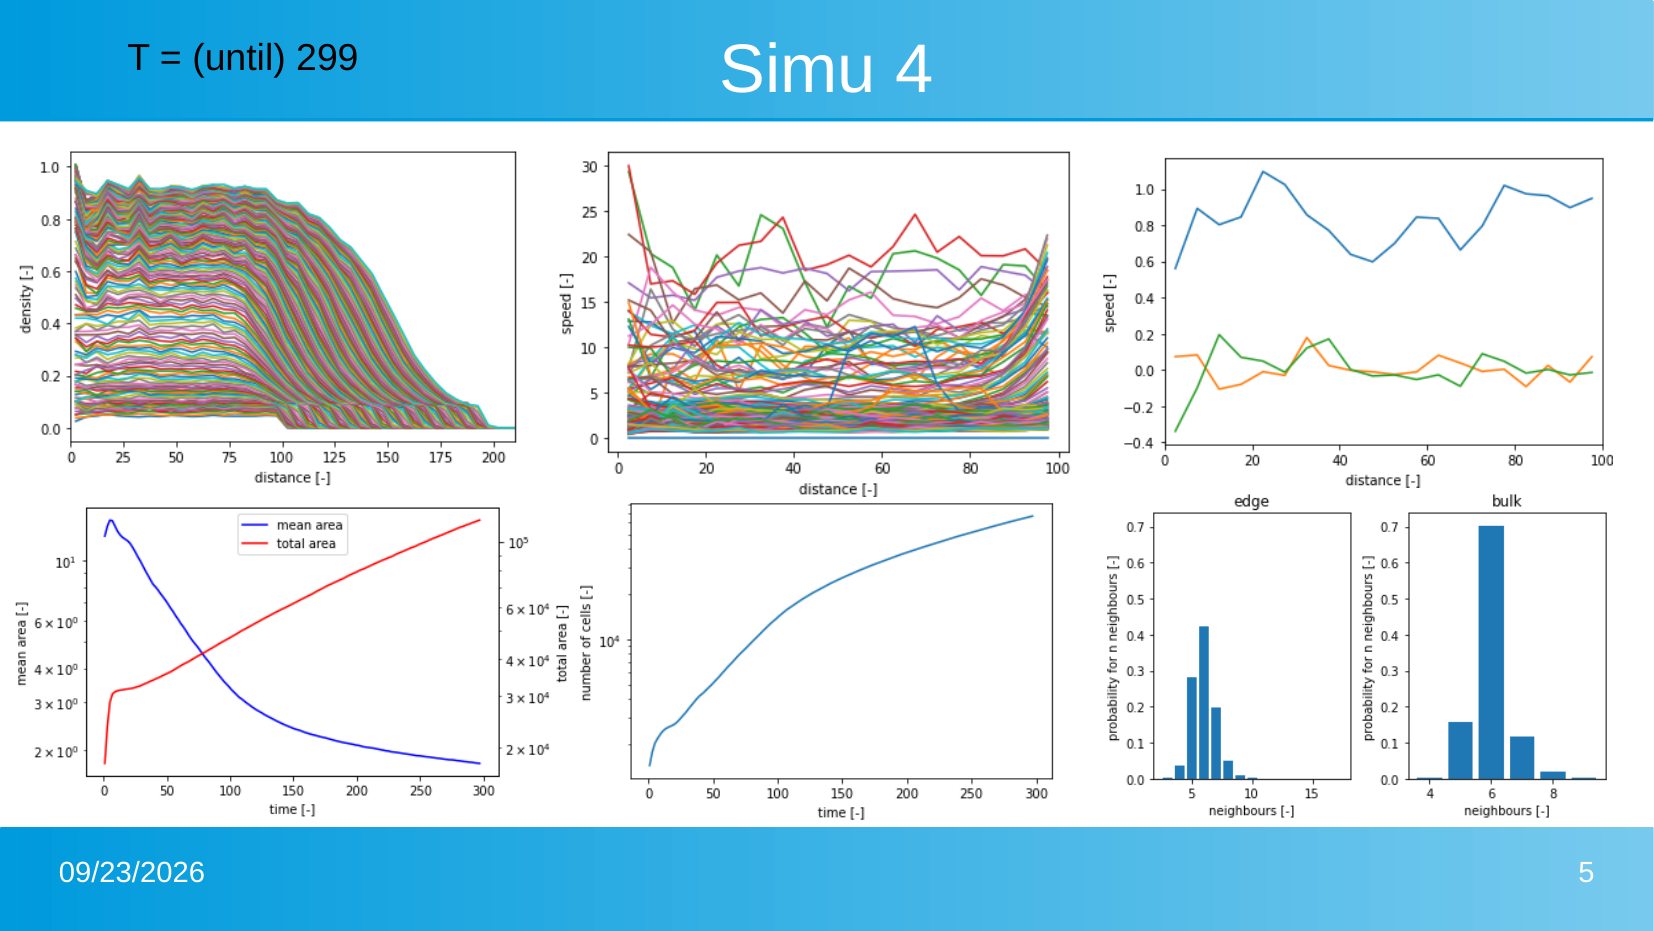

# Simu 4
T = (until) 299
5